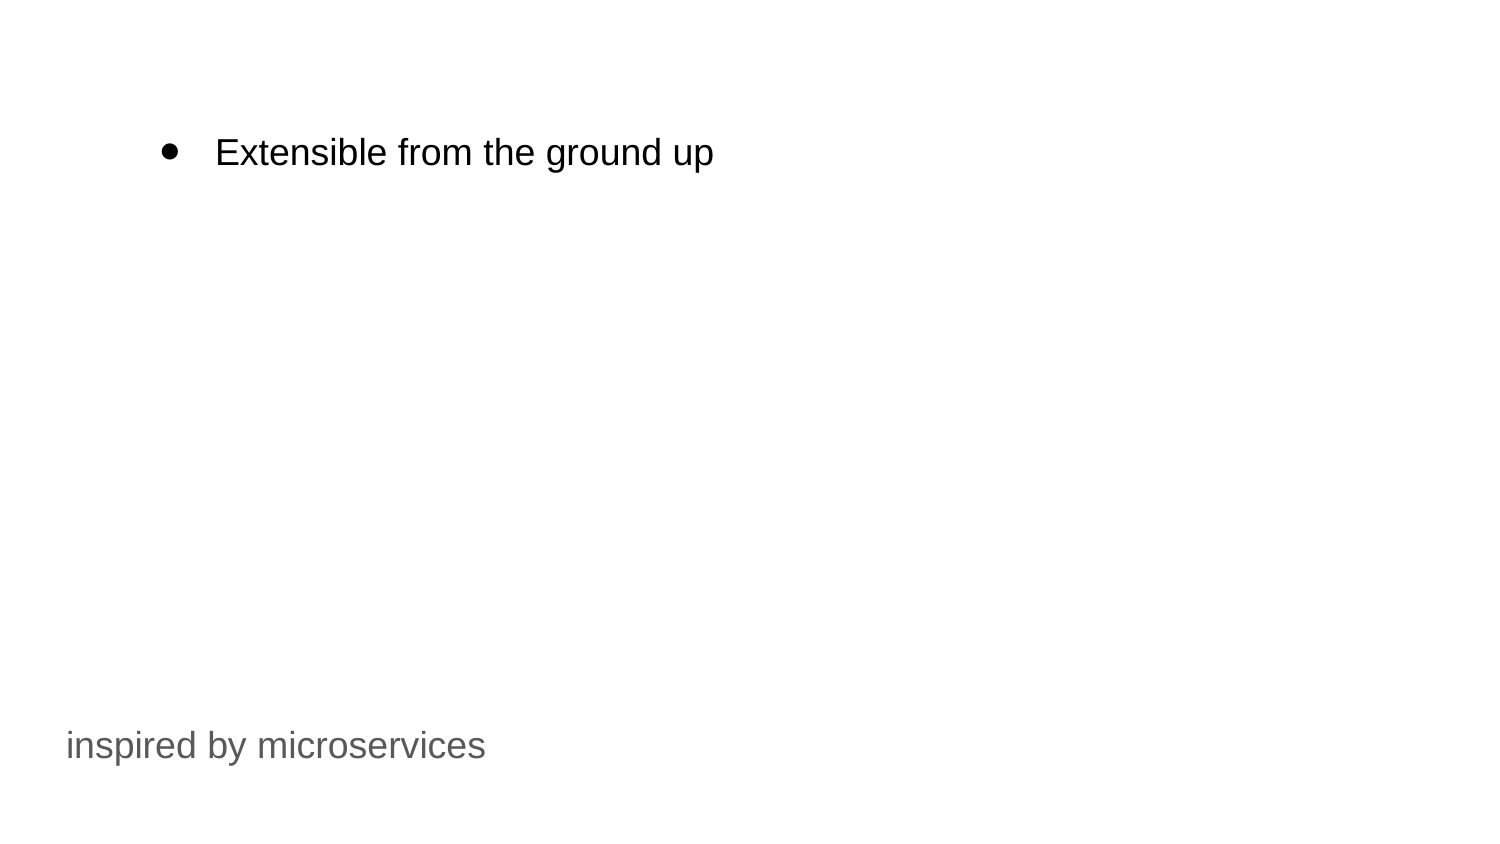

Extensible from the ground up
# inspired by microservices